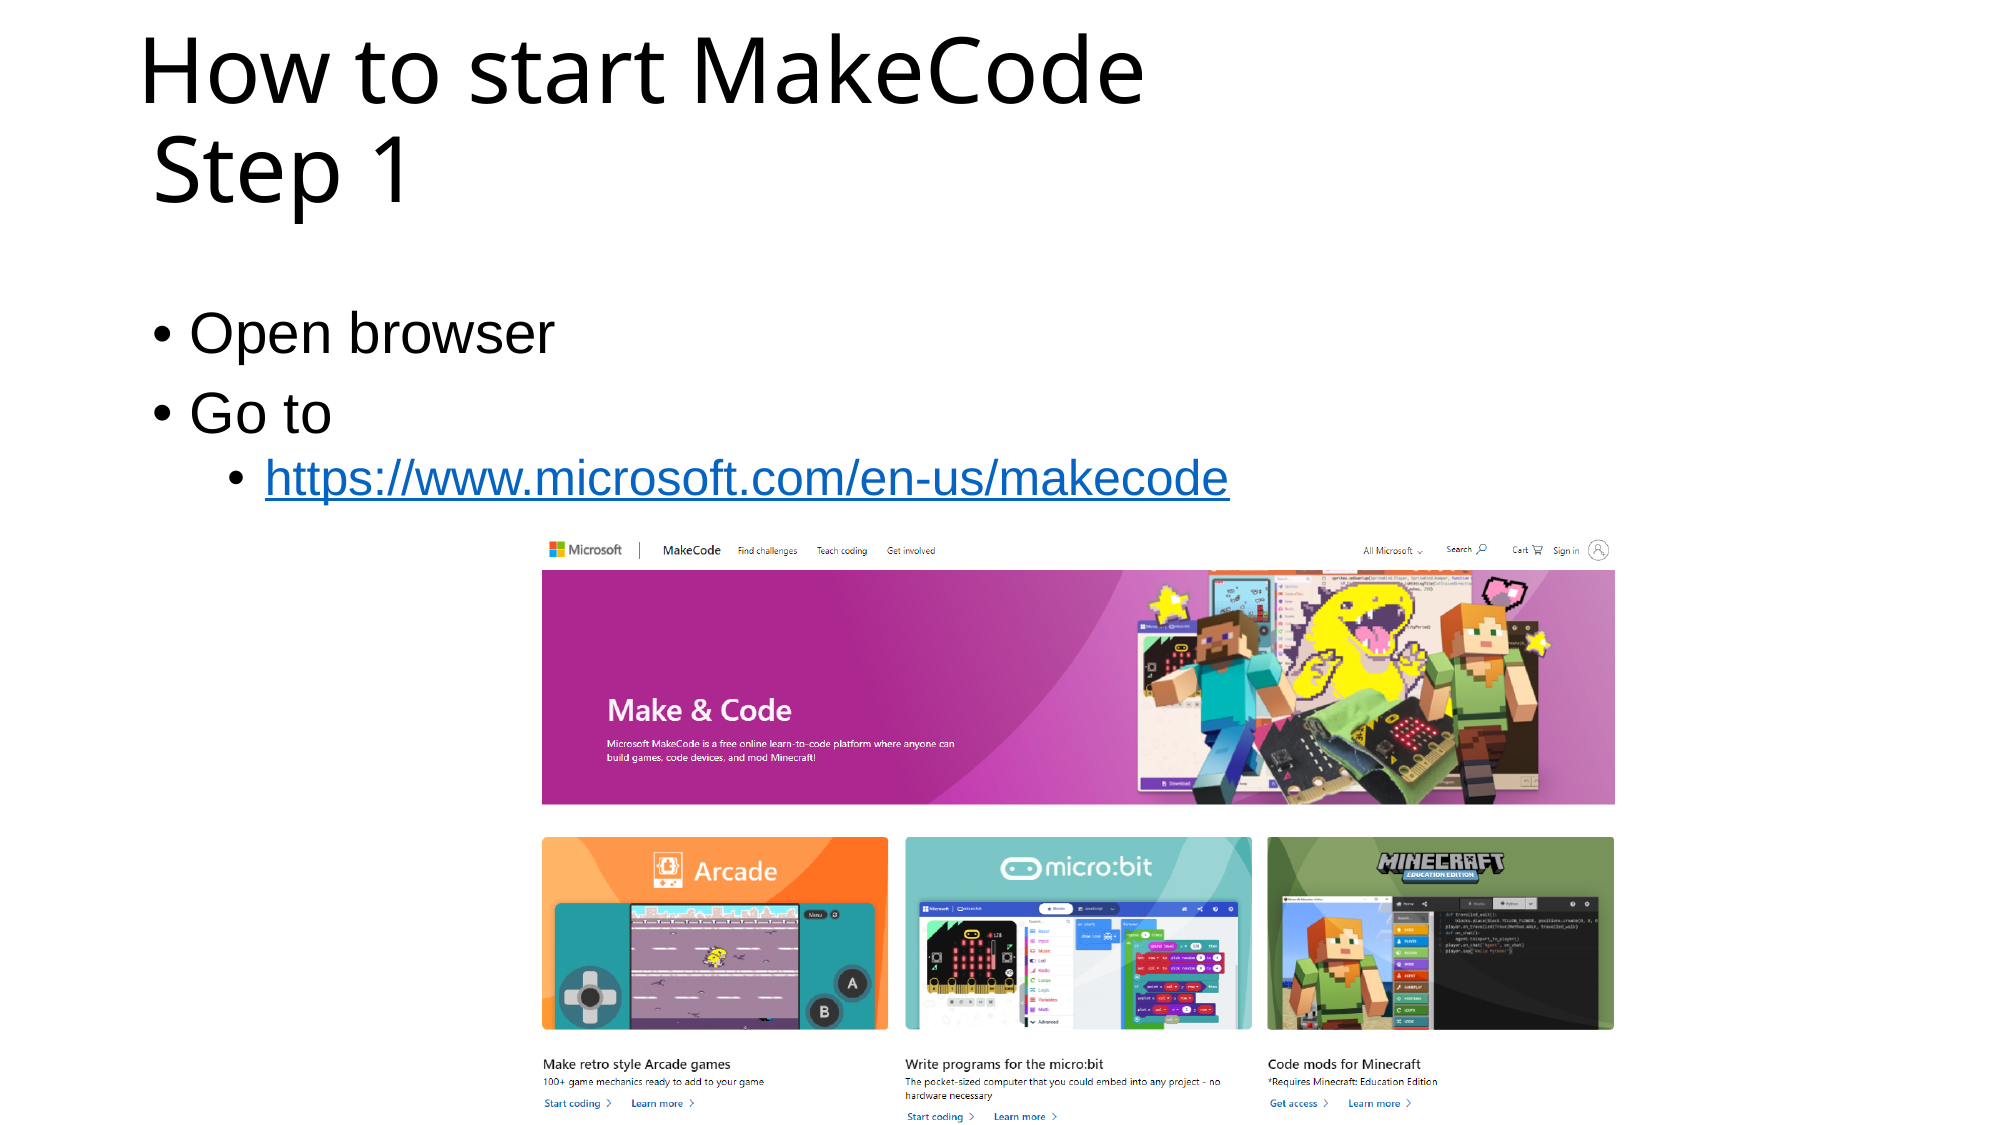

How to start MakeCode
# Step 1
Open browser
Go to
https://www.microsoft.com/en-us/makecode